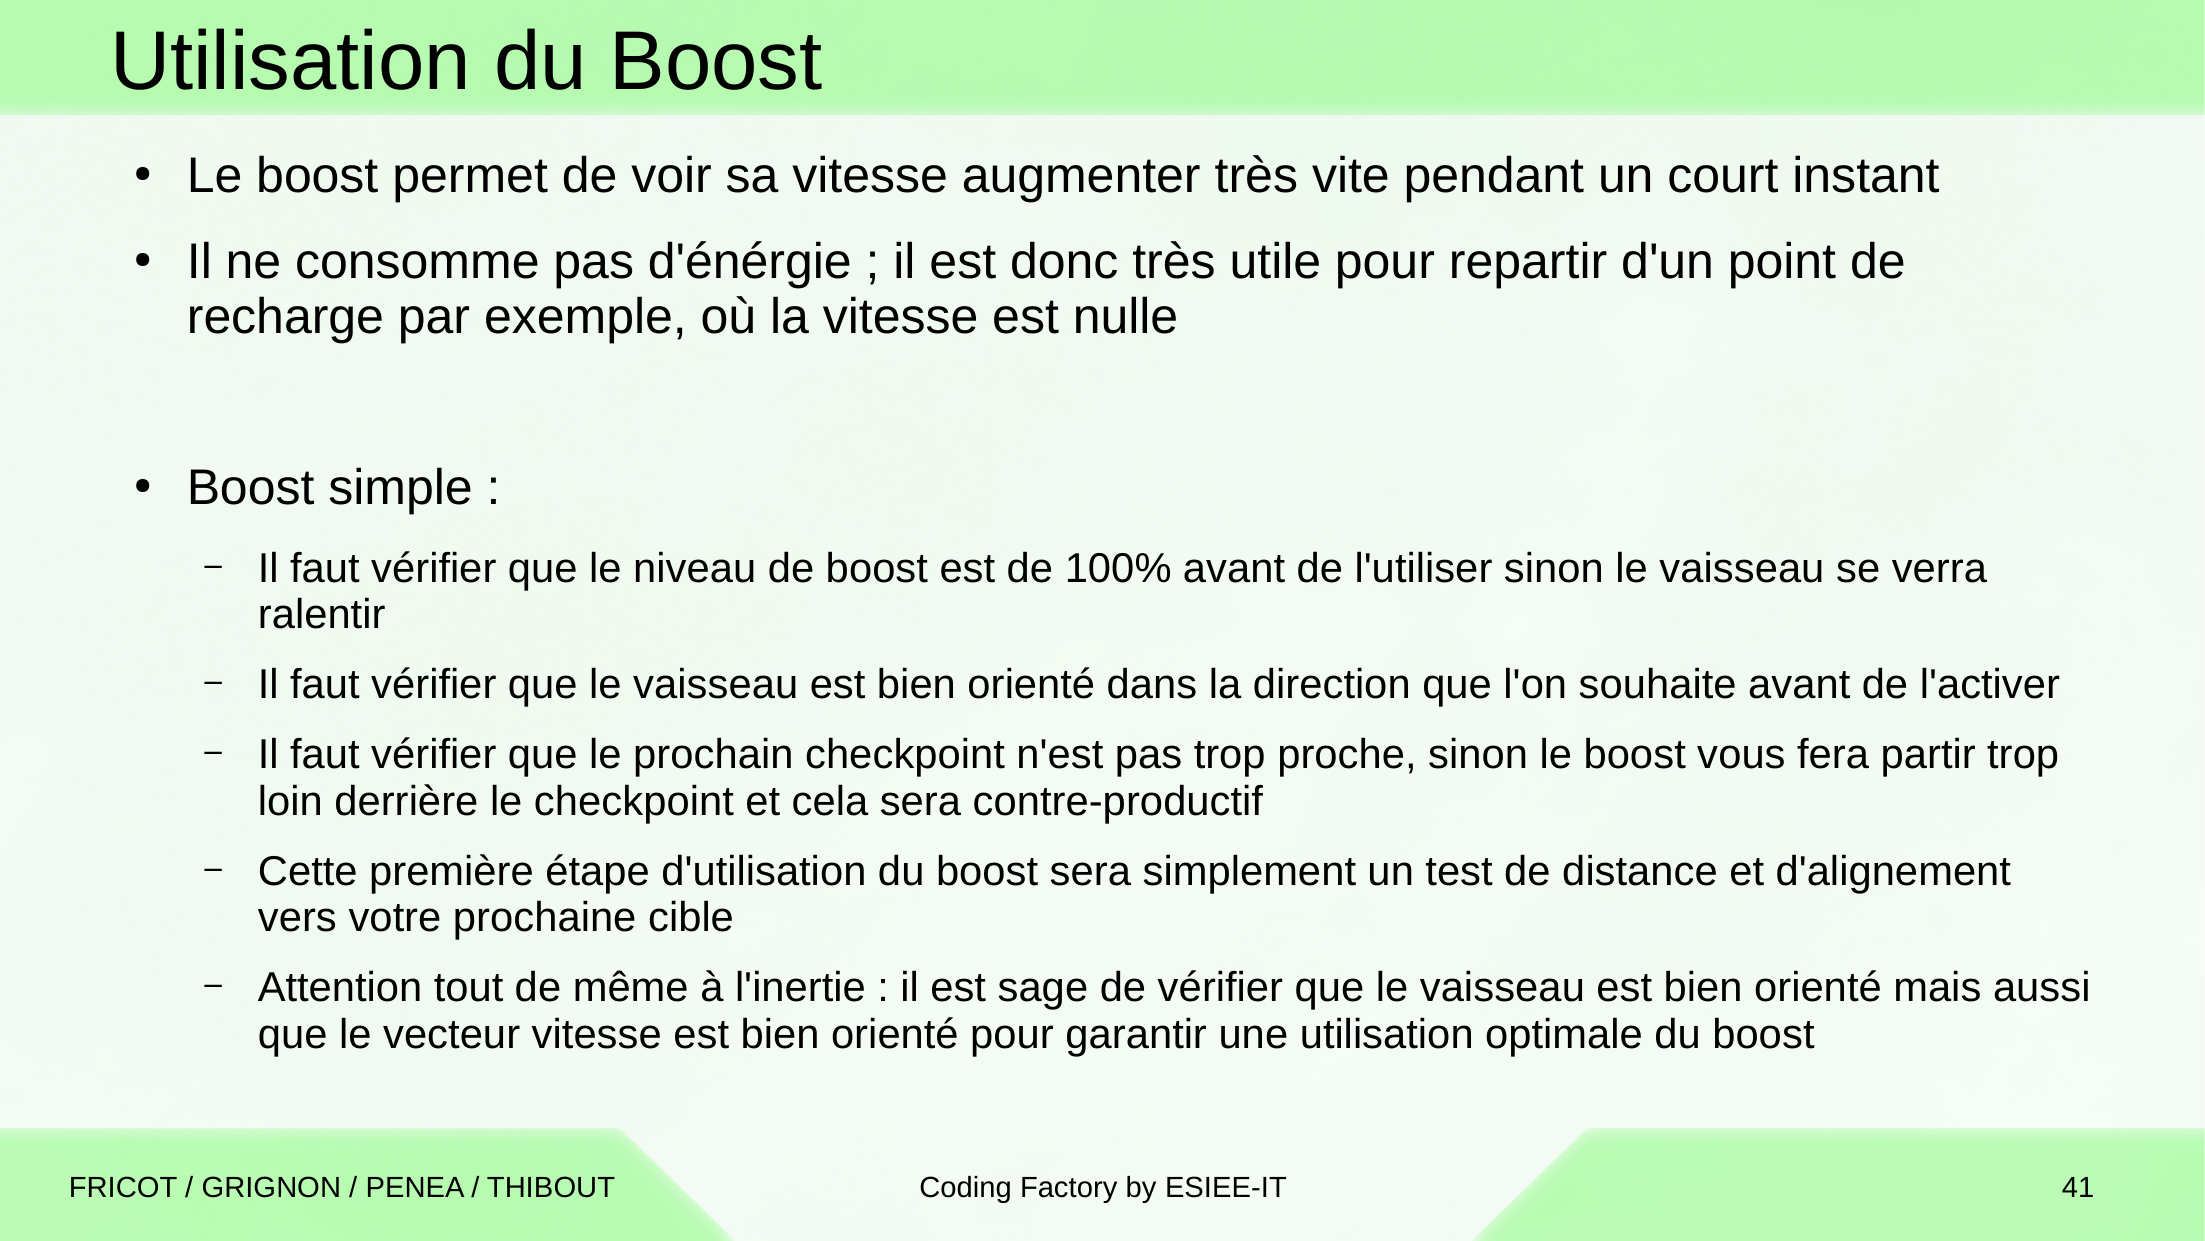

# Utilisation du Boost
Le boost permet de voir sa vitesse augmenter très vite pendant un court instant
Il ne consomme pas d'énérgie ; il est donc très utile pour repartir d'un point de recharge par exemple, où la vitesse est nulle
Boost simple :
Il faut vérifier que le niveau de boost est de 100% avant de l'utiliser sinon le vaisseau se verra ralentir
Il faut vérifier que le vaisseau est bien orienté dans la direction que l'on souhaite avant de l'activer
Il faut vérifier que le prochain checkpoint n'est pas trop proche, sinon le boost vous fera partir trop loin derrière le checkpoint et cela sera contre-productif
Cette première étape d'utilisation du boost sera simplement un test de distance et d'alignement vers votre prochaine cible
Attention tout de même à l'inertie : il est sage de vérifier que le vaisseau est bien orienté mais aussi que le vecteur vitesse est bien orienté pour garantir une utilisation optimale du boost
FRICOT / GRIGNON / PENEA / THIBOUT
Coding Factory by ESIEE-IT
41